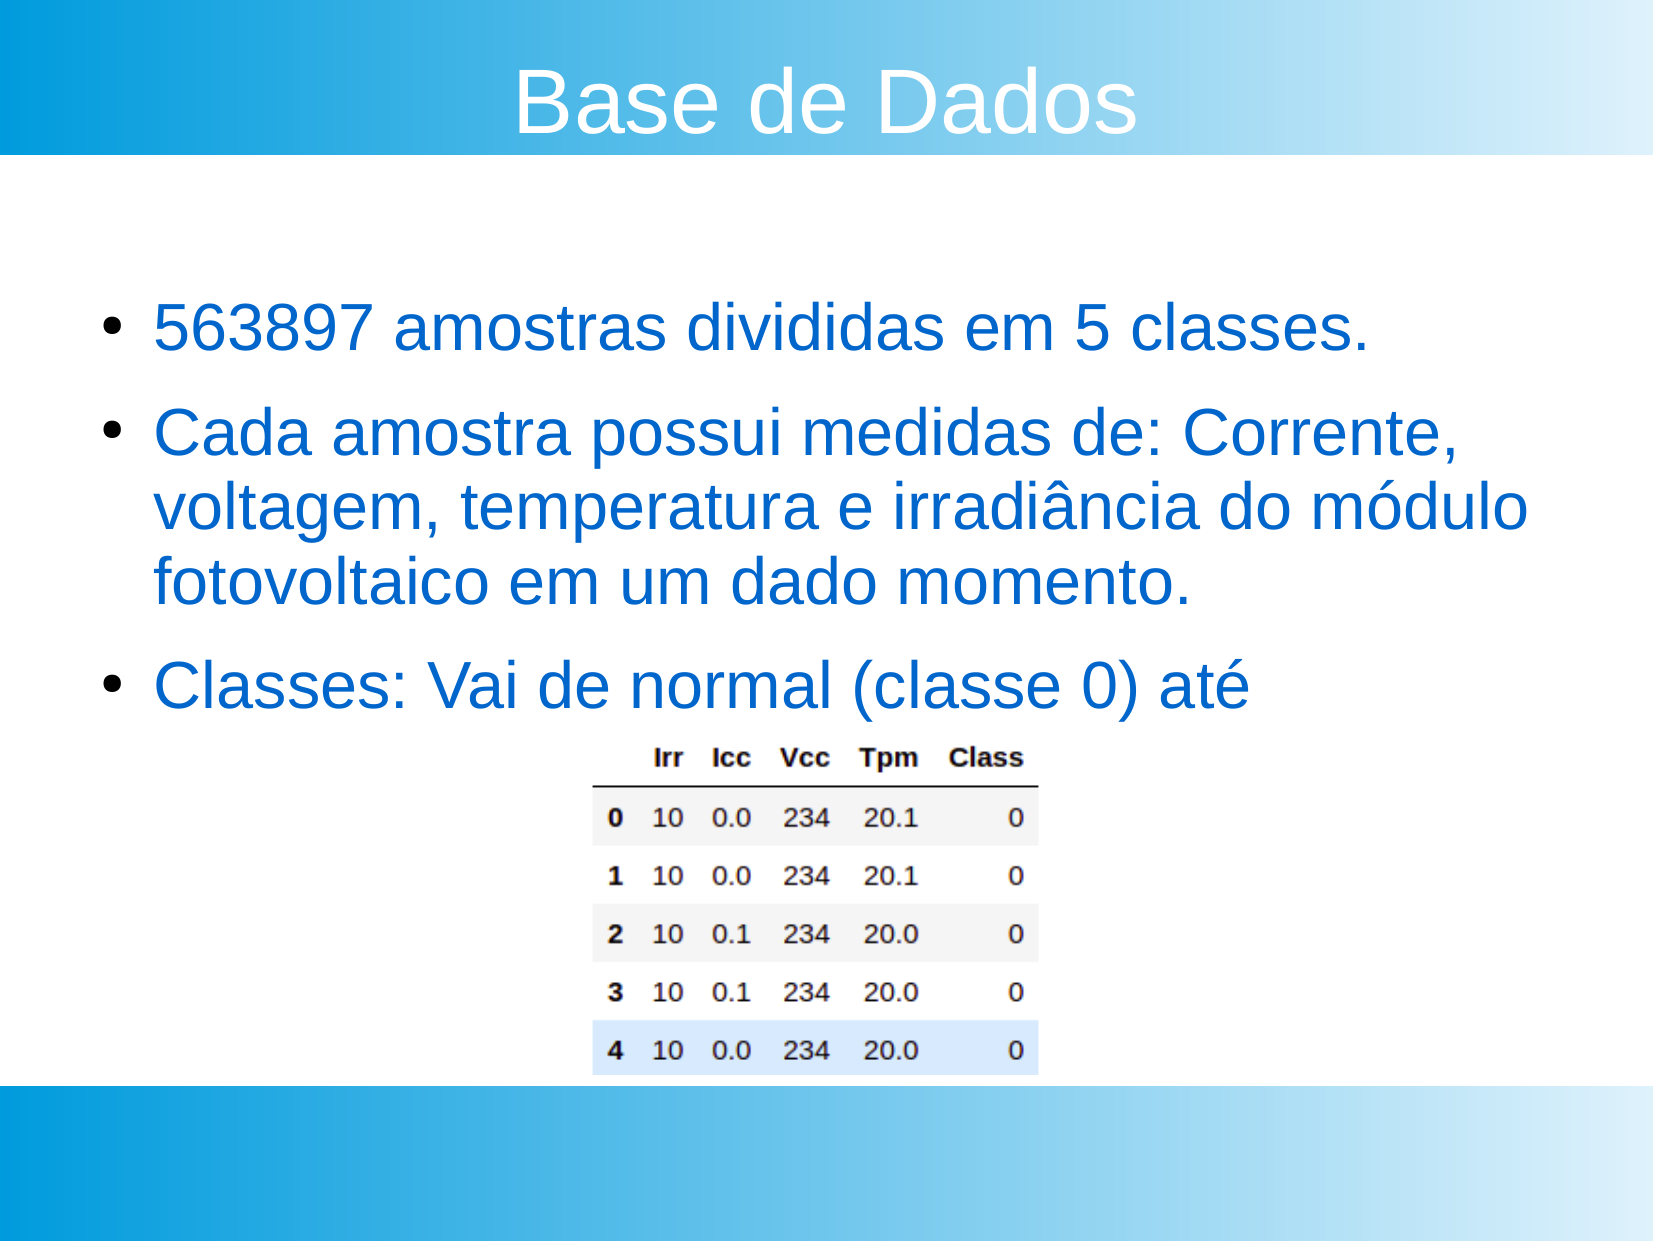

# Base de Dados
563897 amostras divididas em 5 classes.
Cada amostra possui medidas de: Corrente, voltagem, temperatura e irradiância do módulo fotovoltaico em um dado momento.
Classes: Vai de normal (classe 0) até